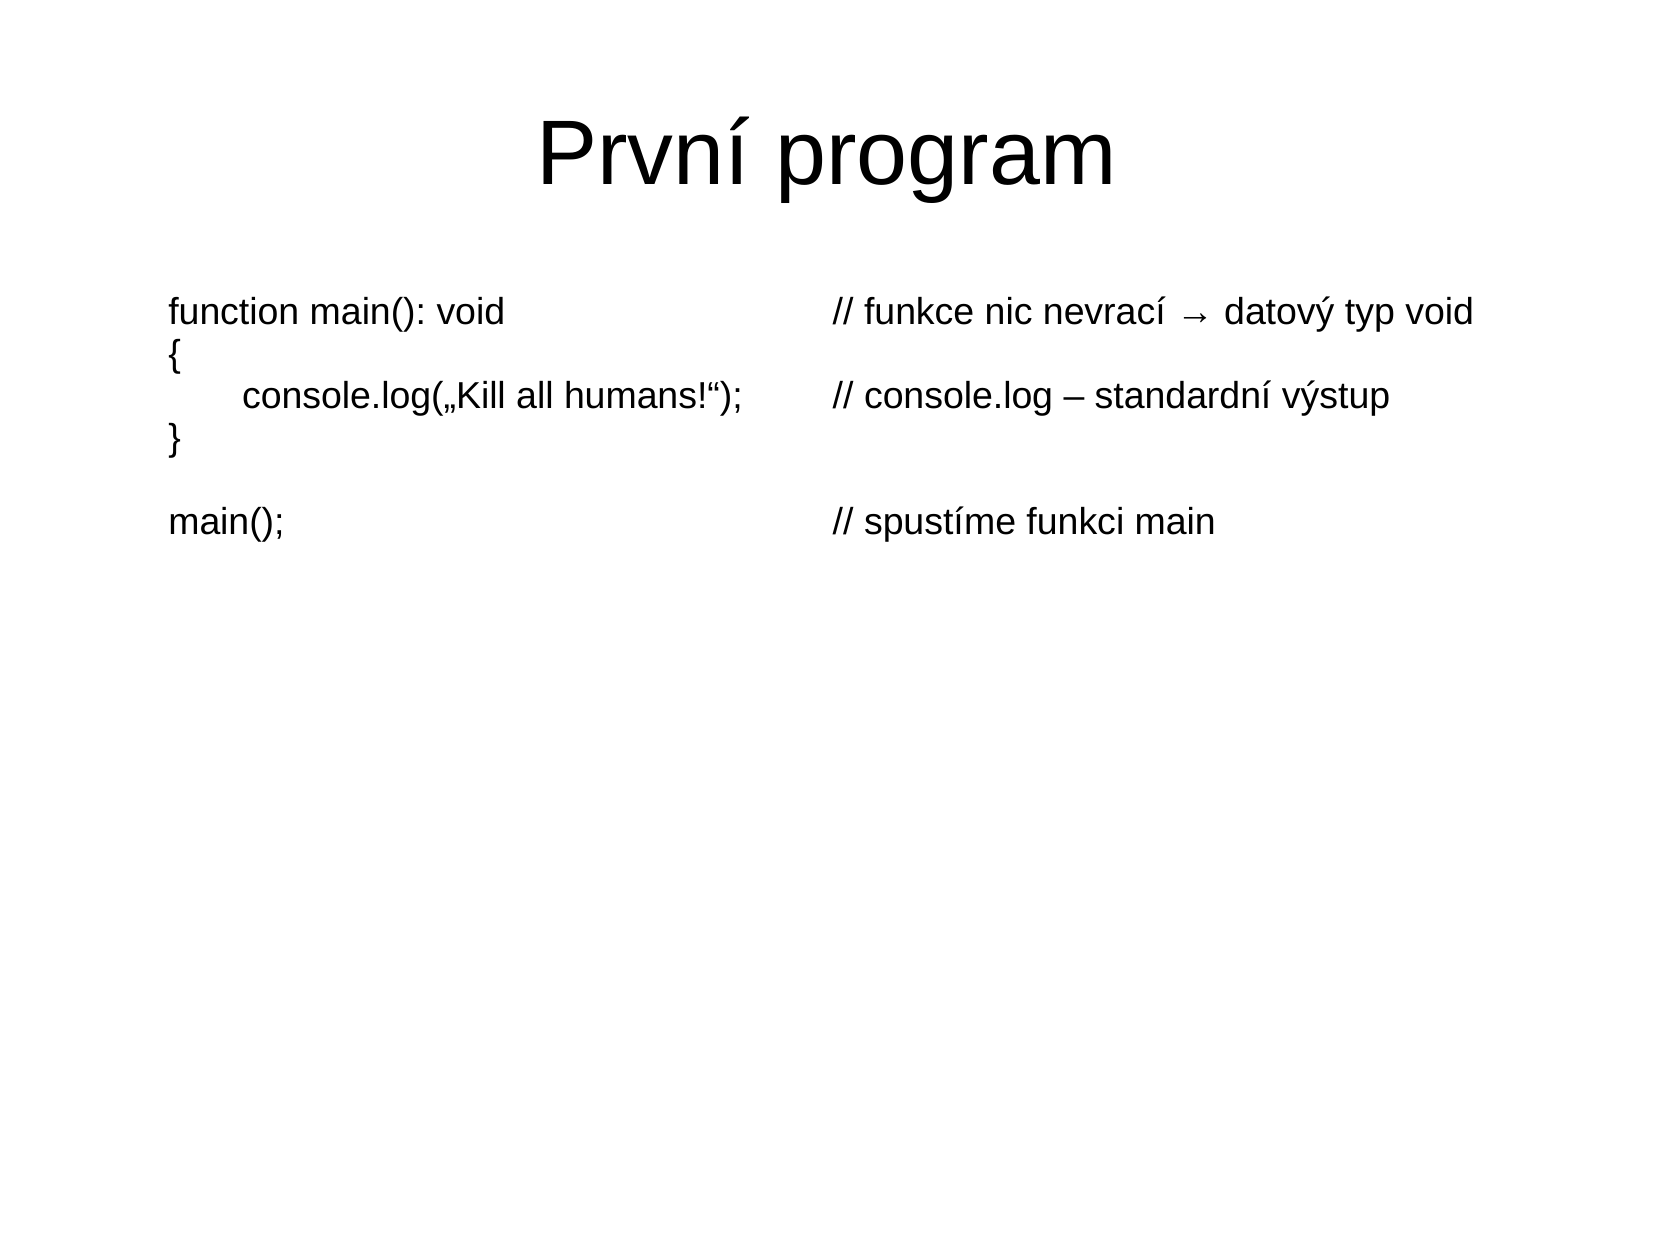

# První program
function main(): void					// funkce nic nevrací → datový typ void
{
	console.log(„Kill all humans!“);		// console.log – standardní výstup
}
main();								// spustíme funkci main